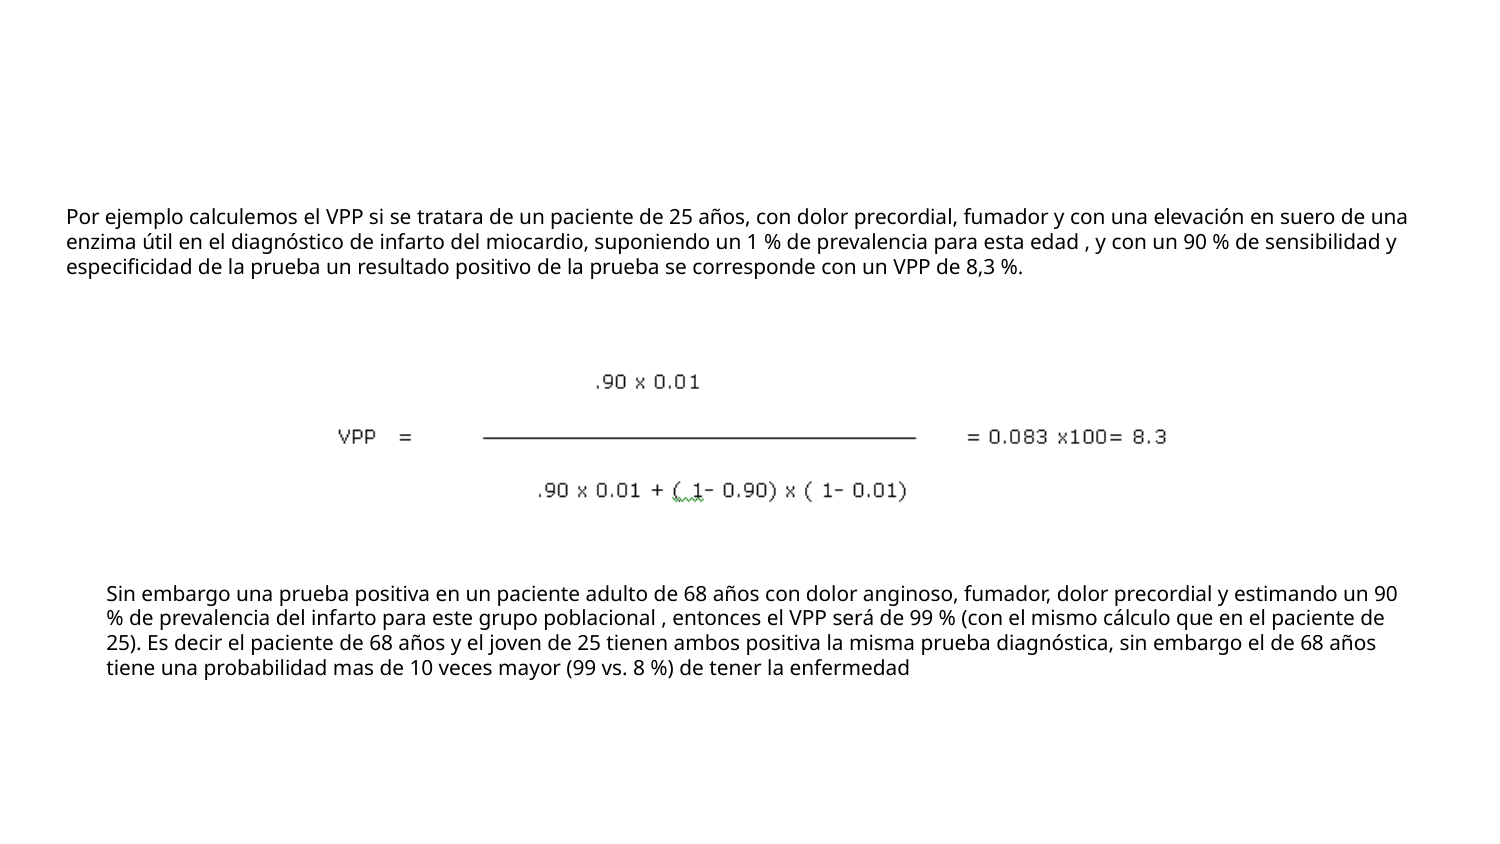

#
Por ejemplo calculemos el VPP si se tratara de un paciente de 25 años, con dolor precordial, fumador y con una elevación en suero de una enzima útil en el diagnóstico de infarto del miocardio, suponiendo un 1 % de prevalencia para esta edad , y con un 90 % de sensibilidad y especificidad de la prueba un resultado positivo de la prueba se corresponde con un VPP de 8,3 %.
Sin embargo una prueba positiva en un paciente adulto de 68 años con dolor anginoso, fumador, dolor precordial y estimando un 90 % de prevalencia del infarto para este grupo poblacional , entonces el VPP será de 99 % (con el mismo cálculo que en el paciente de 25). Es decir el paciente de 68 años y el joven de 25 tienen ambos positiva la misma prueba diagnóstica, sin embargo el de 68 años tiene una probabilidad mas de 10 veces mayor (99 vs. 8 %) de tener la enfermedad